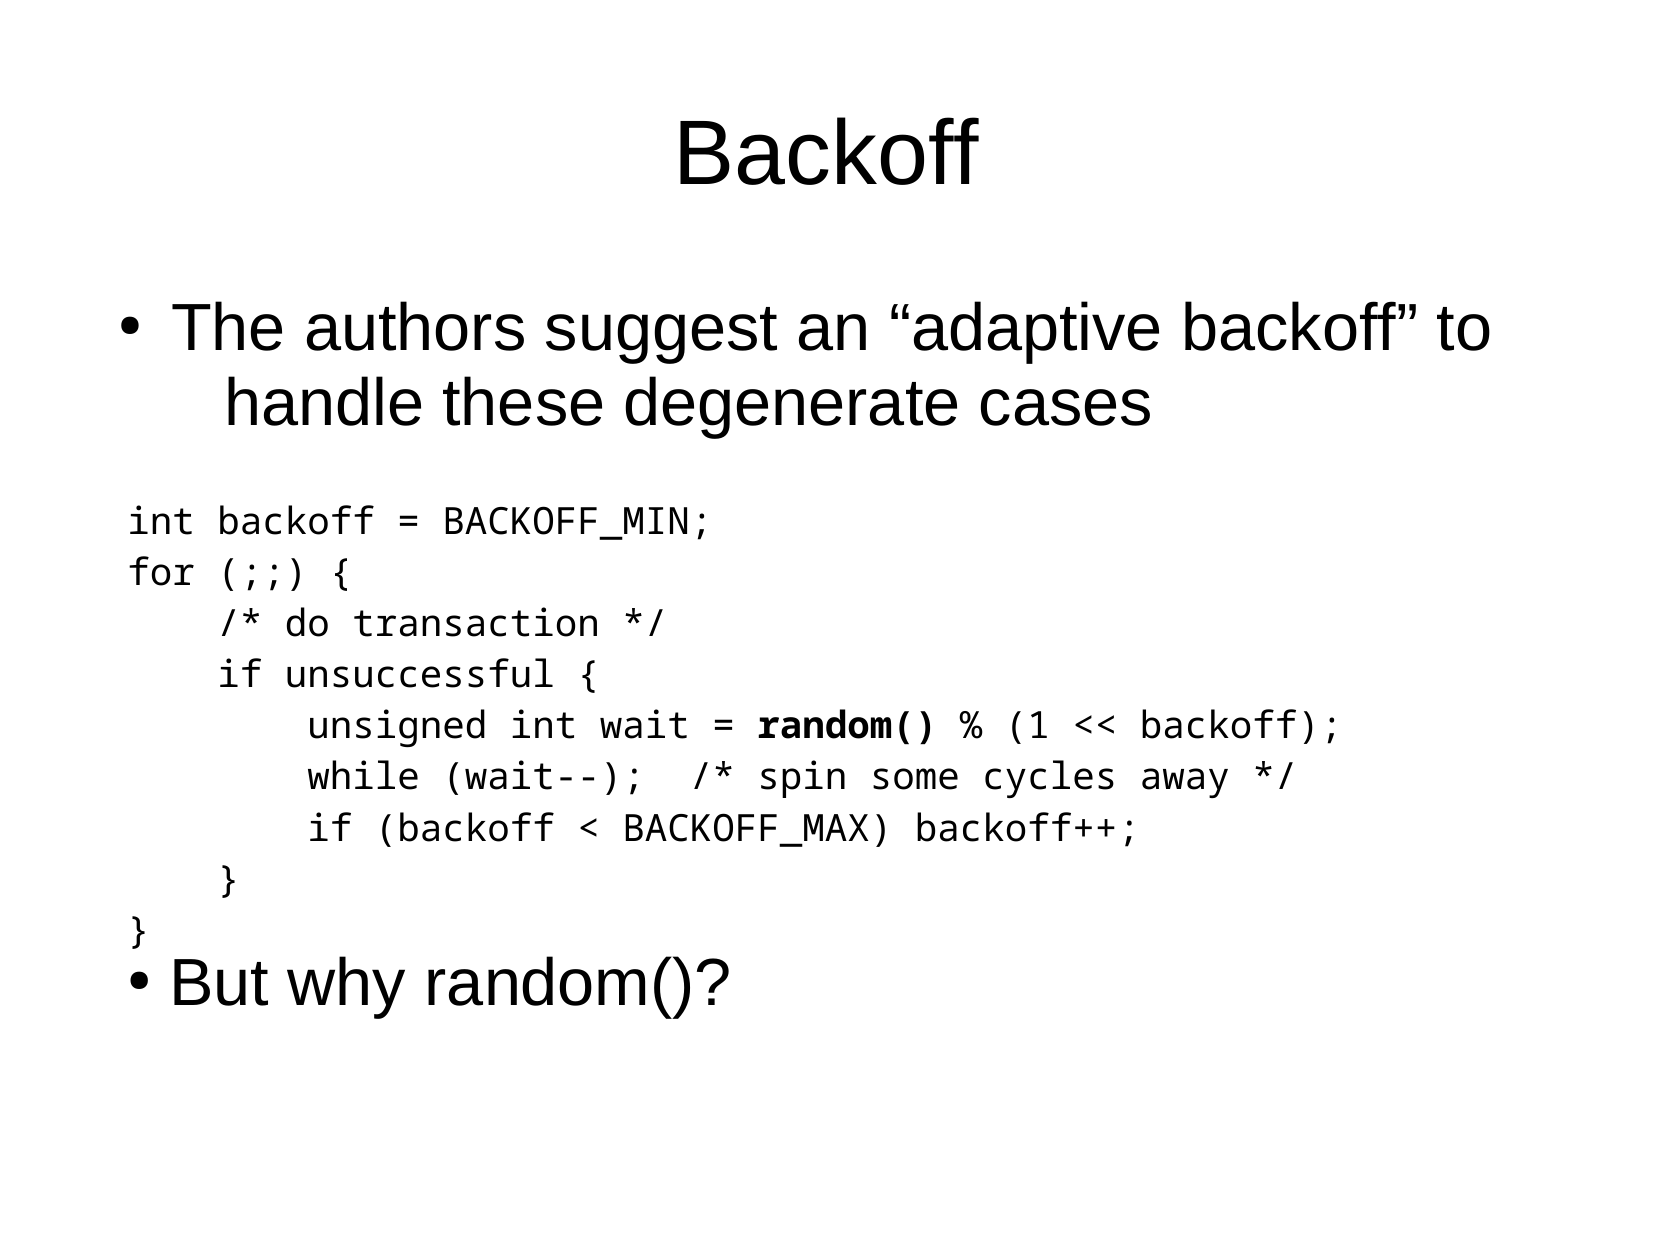

# Backoff
The authors suggest an “adaptive backoff” to handle these degenerate cases
int backoff = BACKOFF_MIN;
for (;;) {
 /* do transaction */
 if unsuccessful {
 unsigned int wait = random() % (1 << backoff);
 while (wait--); /* spin some cycles away */
 if (backoff < BACKOFF_MAX) backoff++;
 }
}
 But why random()?